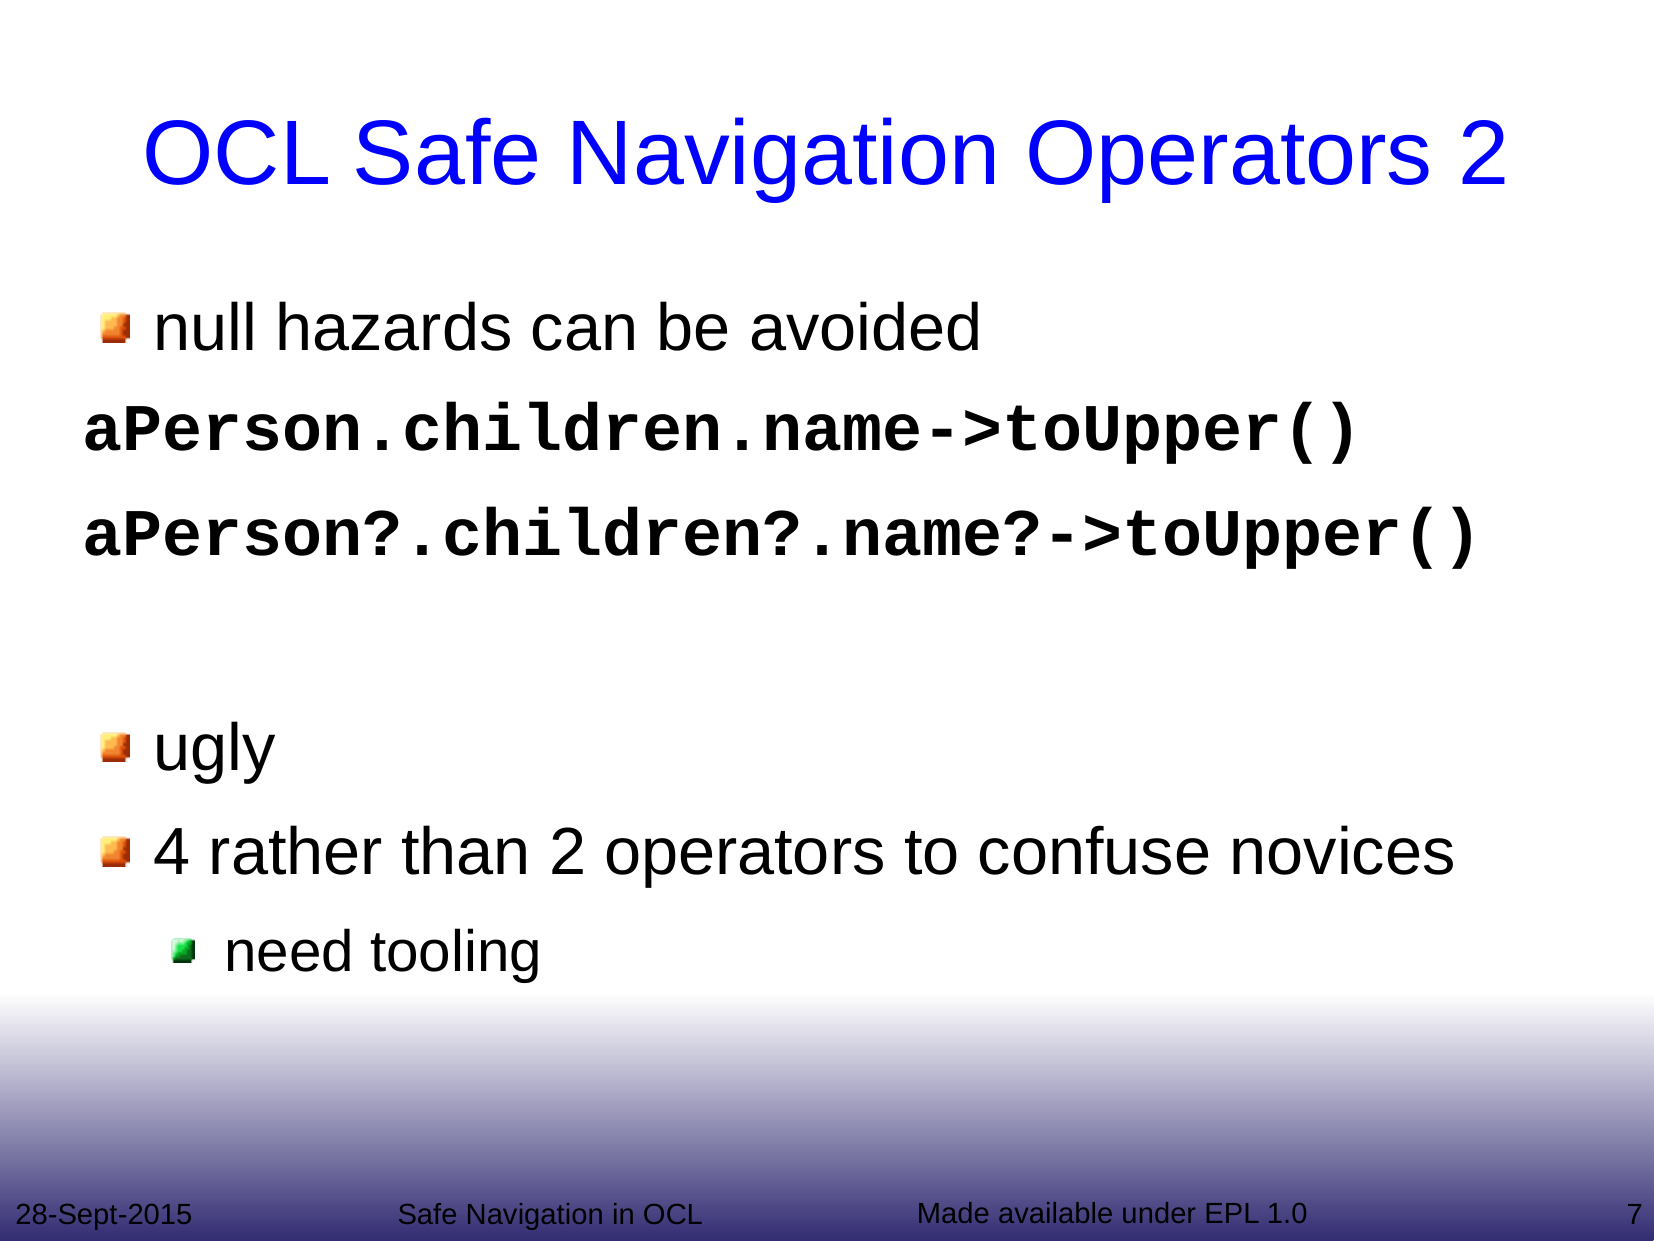

# OCL Safe Navigation Operators 2
null hazards can be avoided
aPerson.children.name->toUpper()
aPerson?.children?.name?->toUpper()
ugly
4 rather than 2 operators to confuse novices
need tooling
28-Sept-2015
Safe Navigation in OCL
7